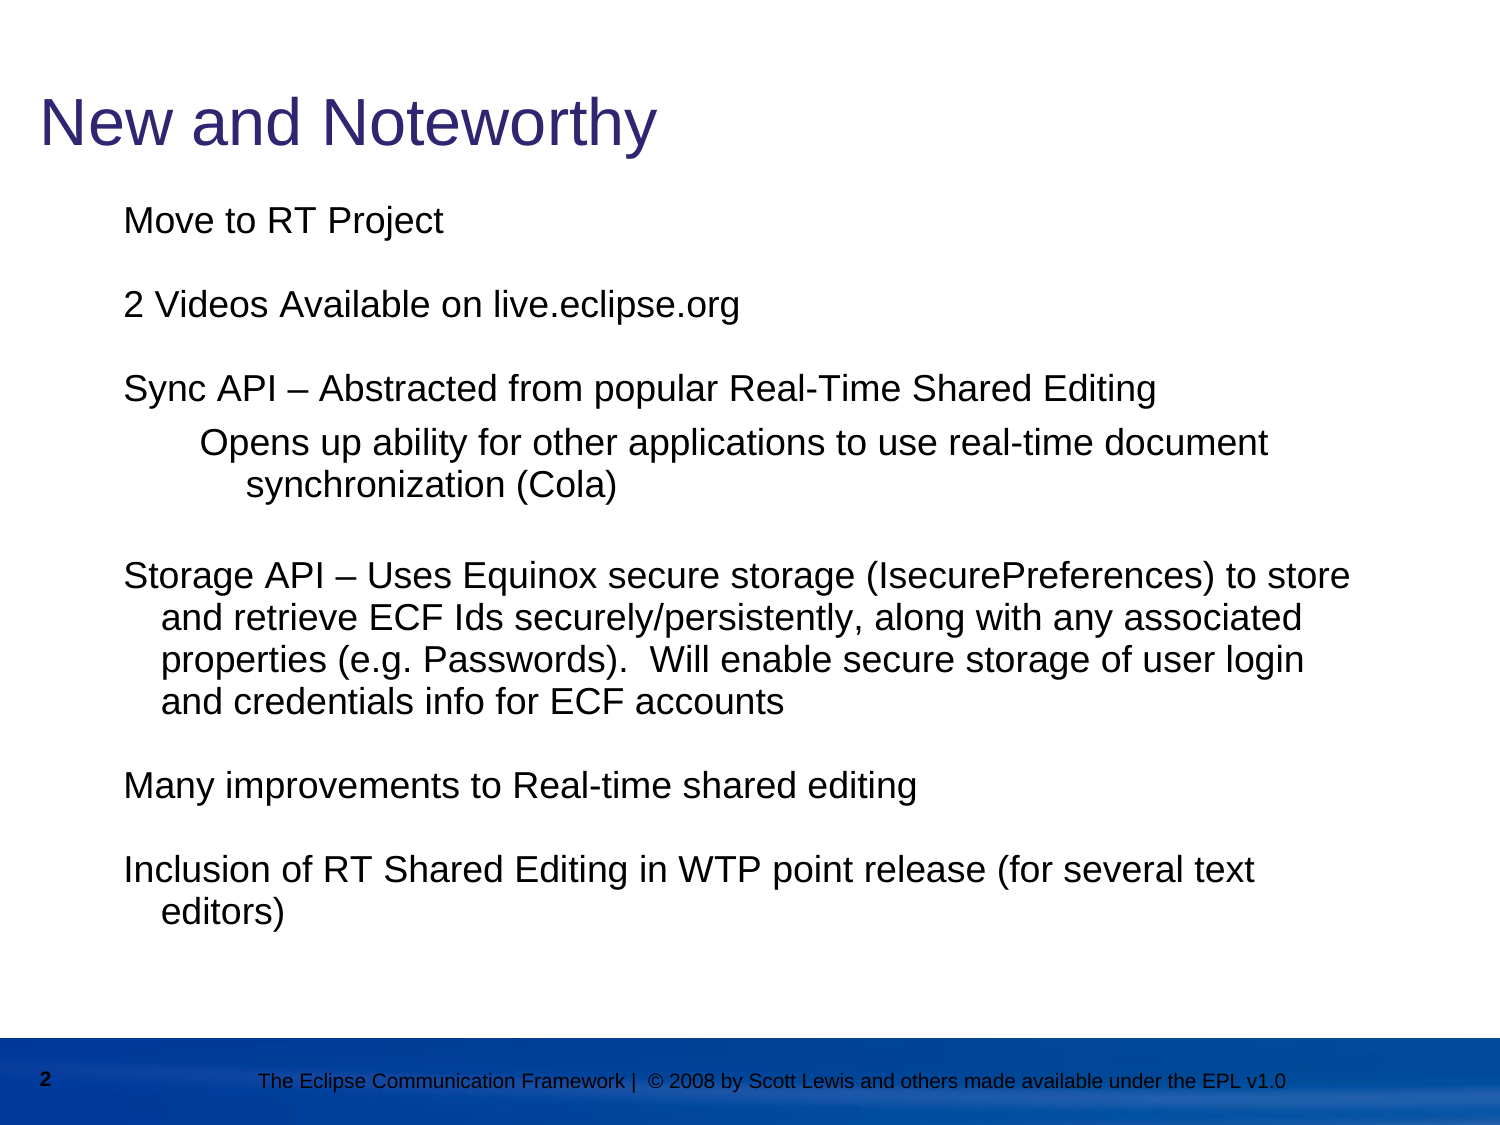

# New and Noteworthy
Move to RT Project
2 Videos Available on live.eclipse.org
Sync API – Abstracted from popular Real-Time Shared Editing
Opens up ability for other applications to use real-time document synchronization (Cola)
Storage API – Uses Equinox secure storage (IsecurePreferences) to store and retrieve ECF Ids securely/persistently, along with any associated properties (e.g. Passwords). Will enable secure storage of user login and credentials info for ECF accounts
Many improvements to Real-time shared editing
Inclusion of RT Shared Editing in WTP point release (for several text editors)
2